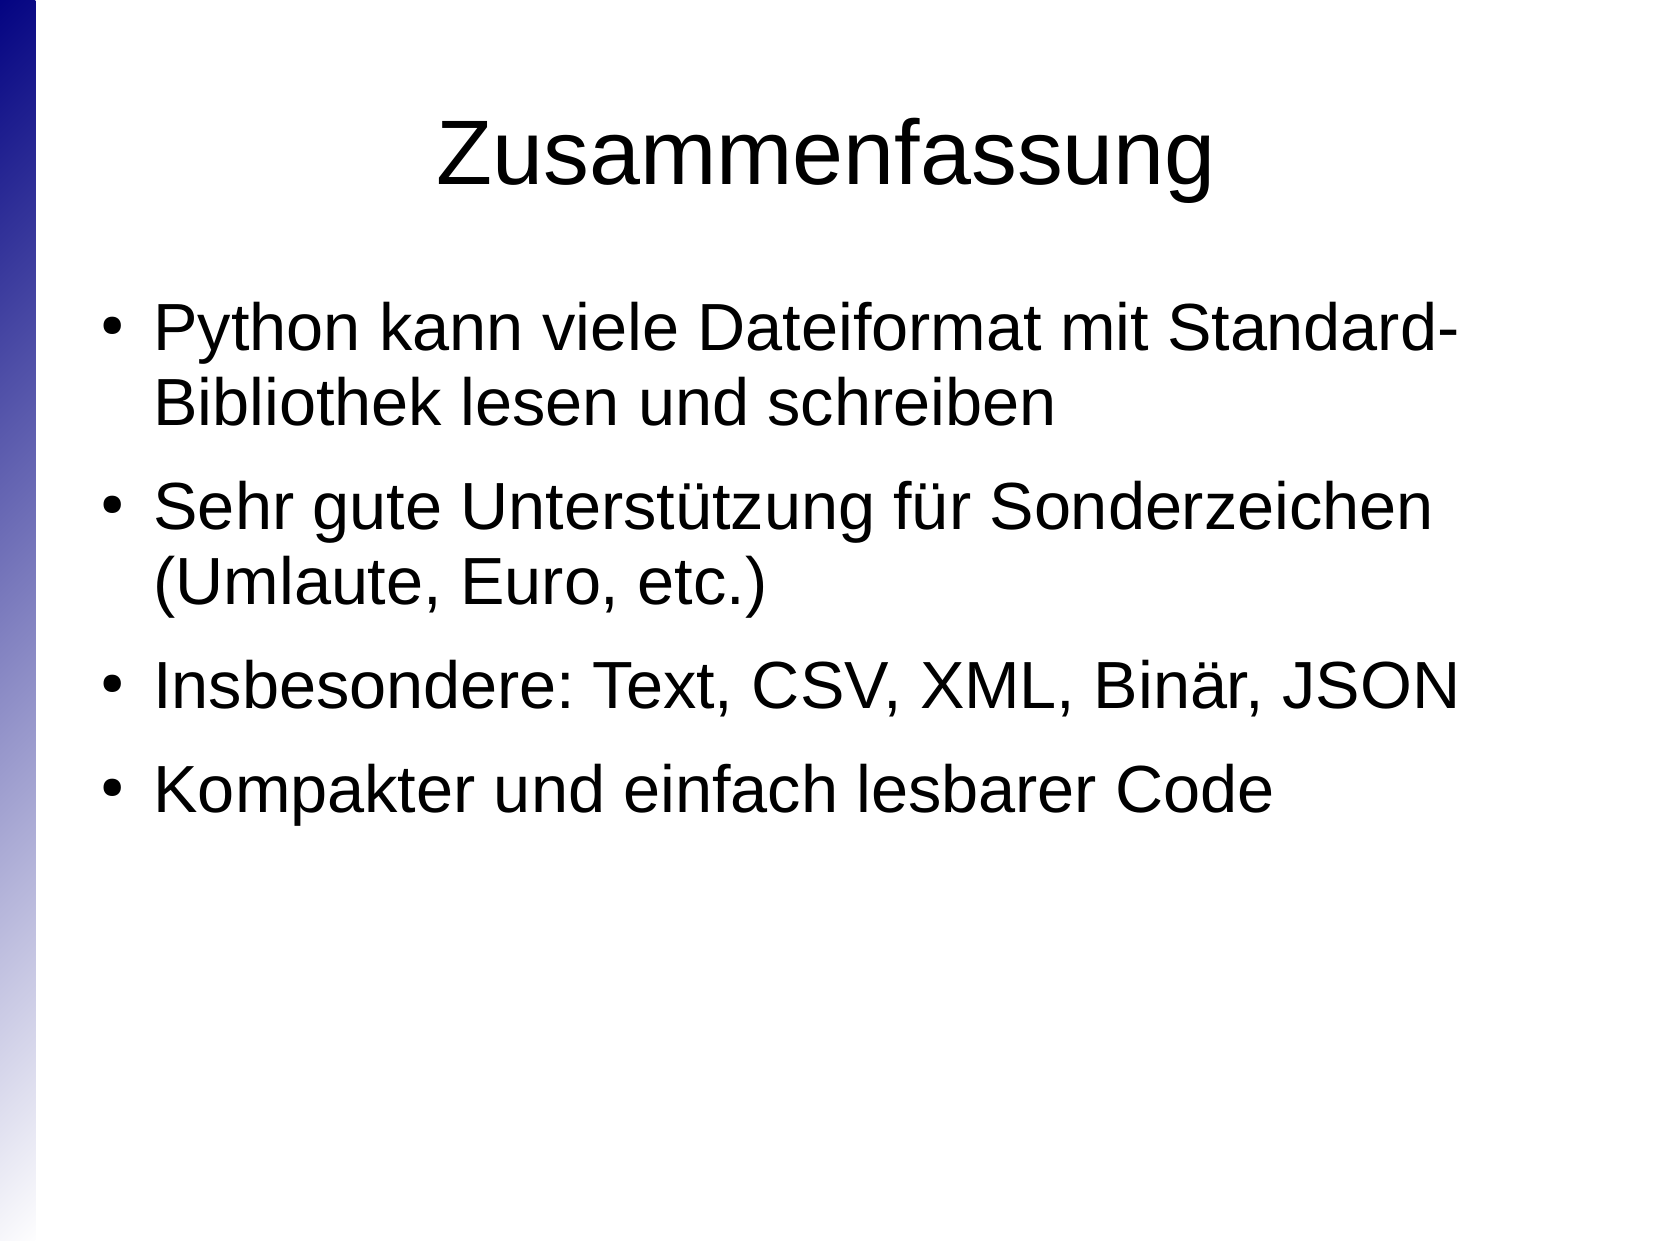

# Zusammenfassung
Python kann viele Dateiformat mit Standard-Bibliothek lesen und schreiben
Sehr gute Unterstützung für Sonderzeichen (Umlaute, Euro, etc.)
Insbesondere: Text, CSV, XML, Binär, JSON
Kompakter und einfach lesbarer Code